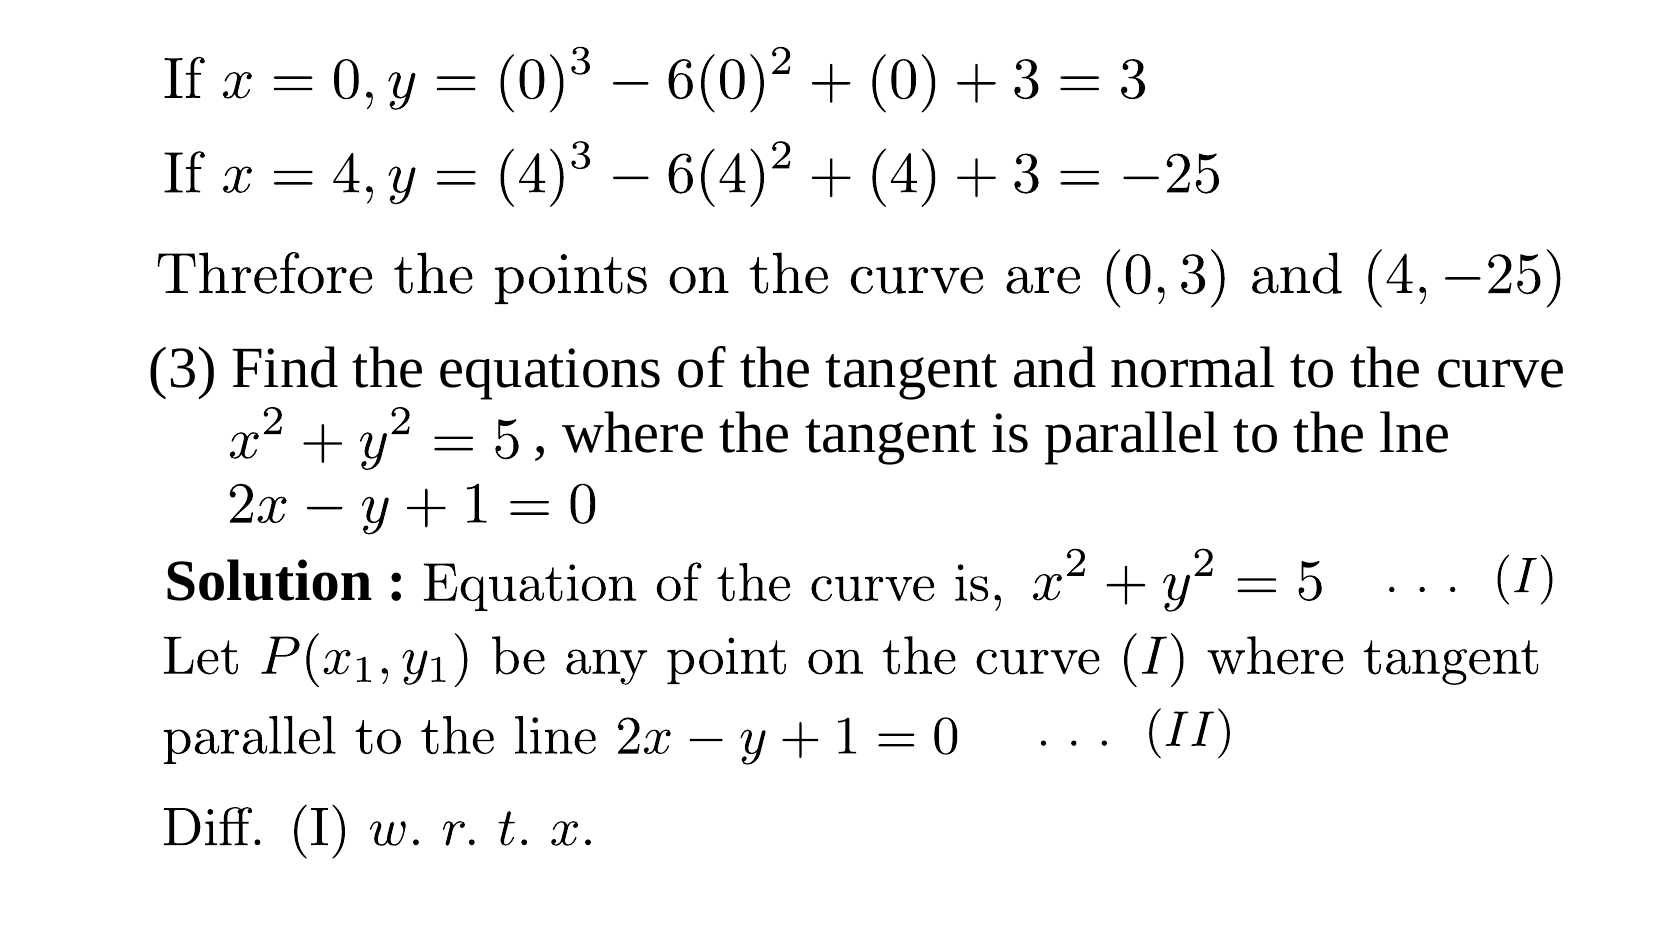

# (3) Find the equations of the tangent and normal to the curve , where the tangent is parallel to the lne Solution :